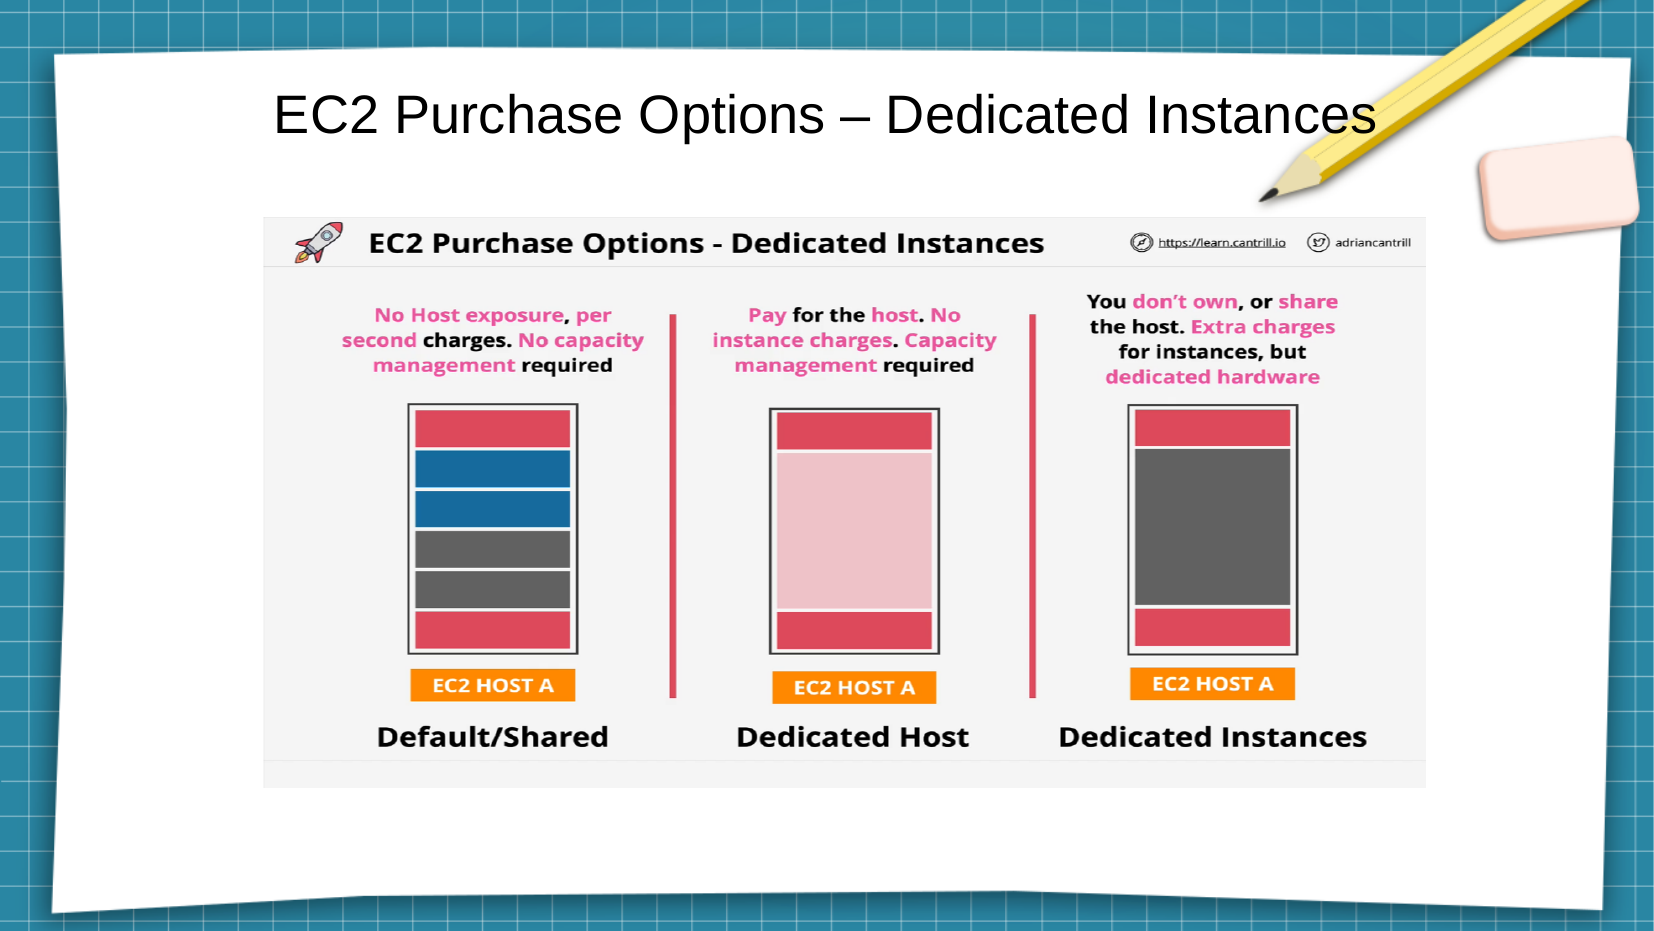

# EC2 Purchase Options – Dedicated Instances